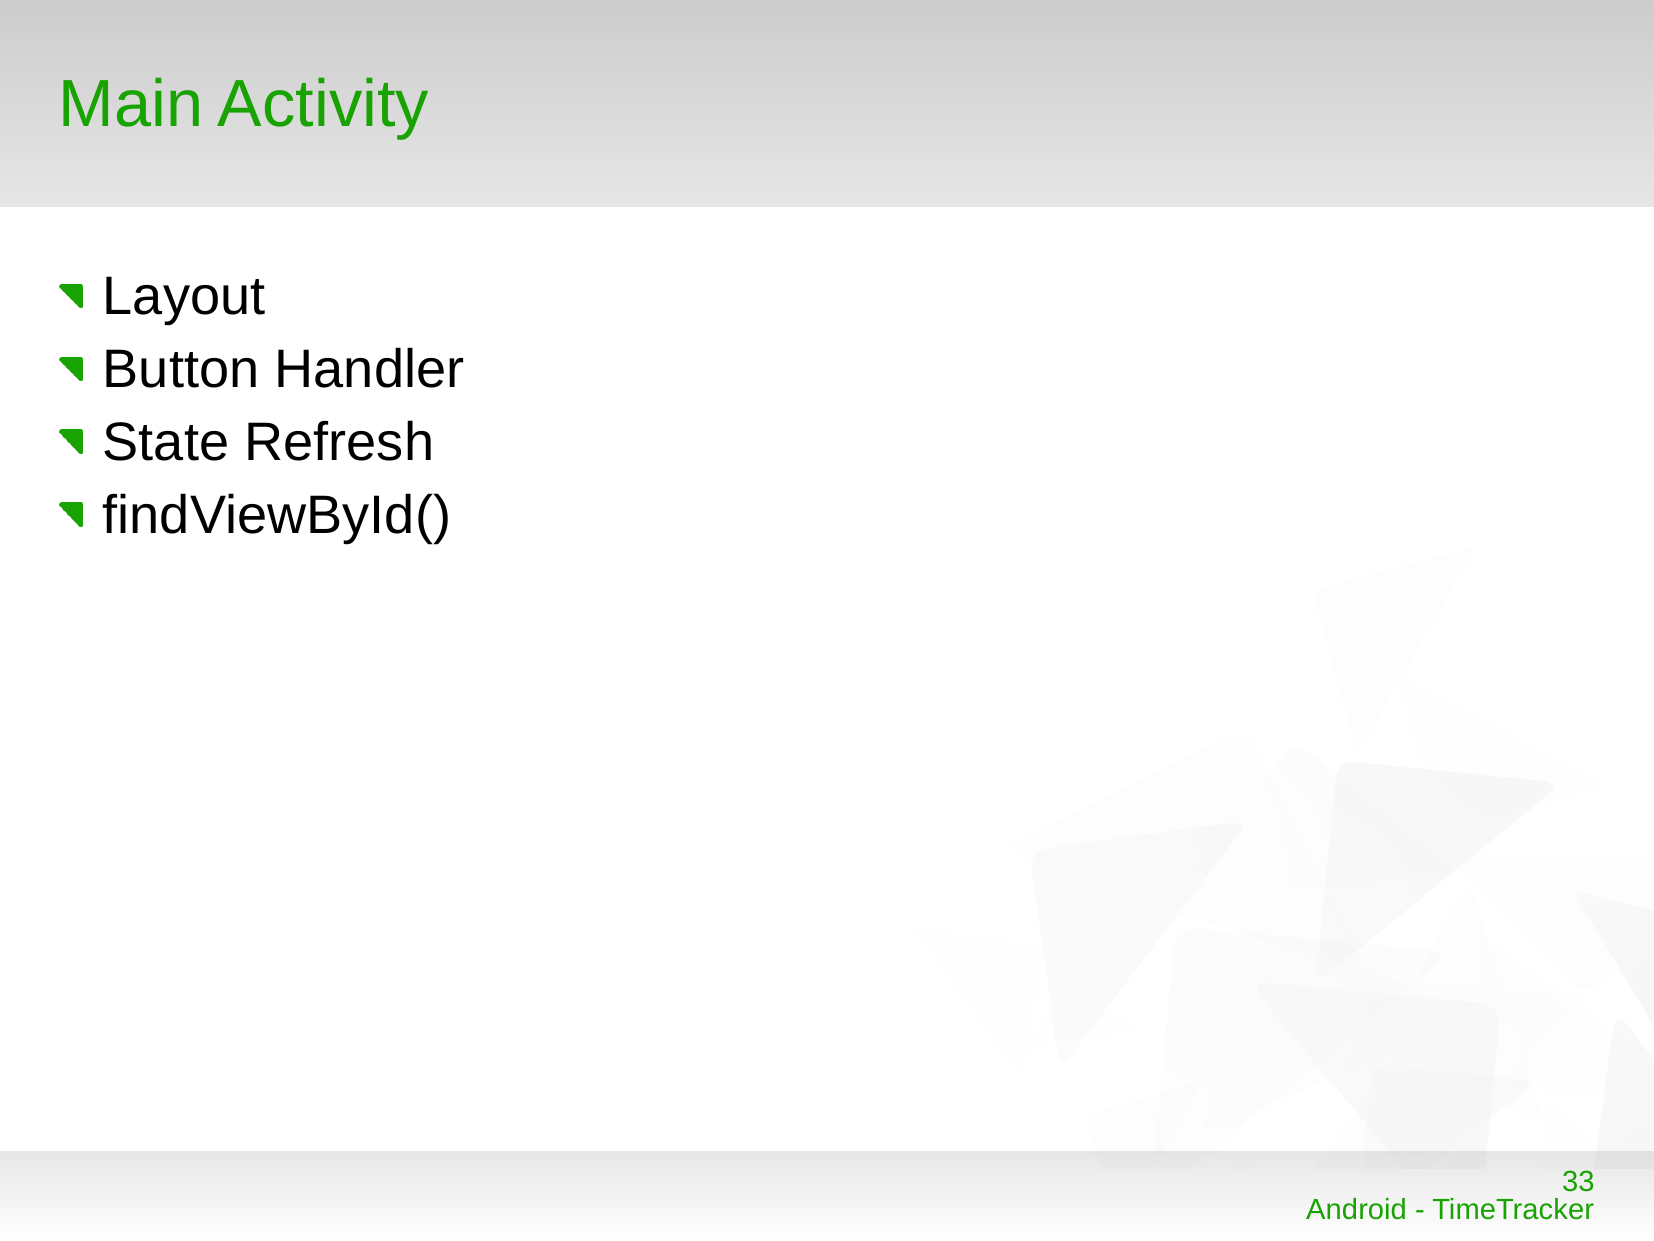

# Main Activity
Layout
Button Handler
State Refresh
findViewById()
33
Android - TimeTracker